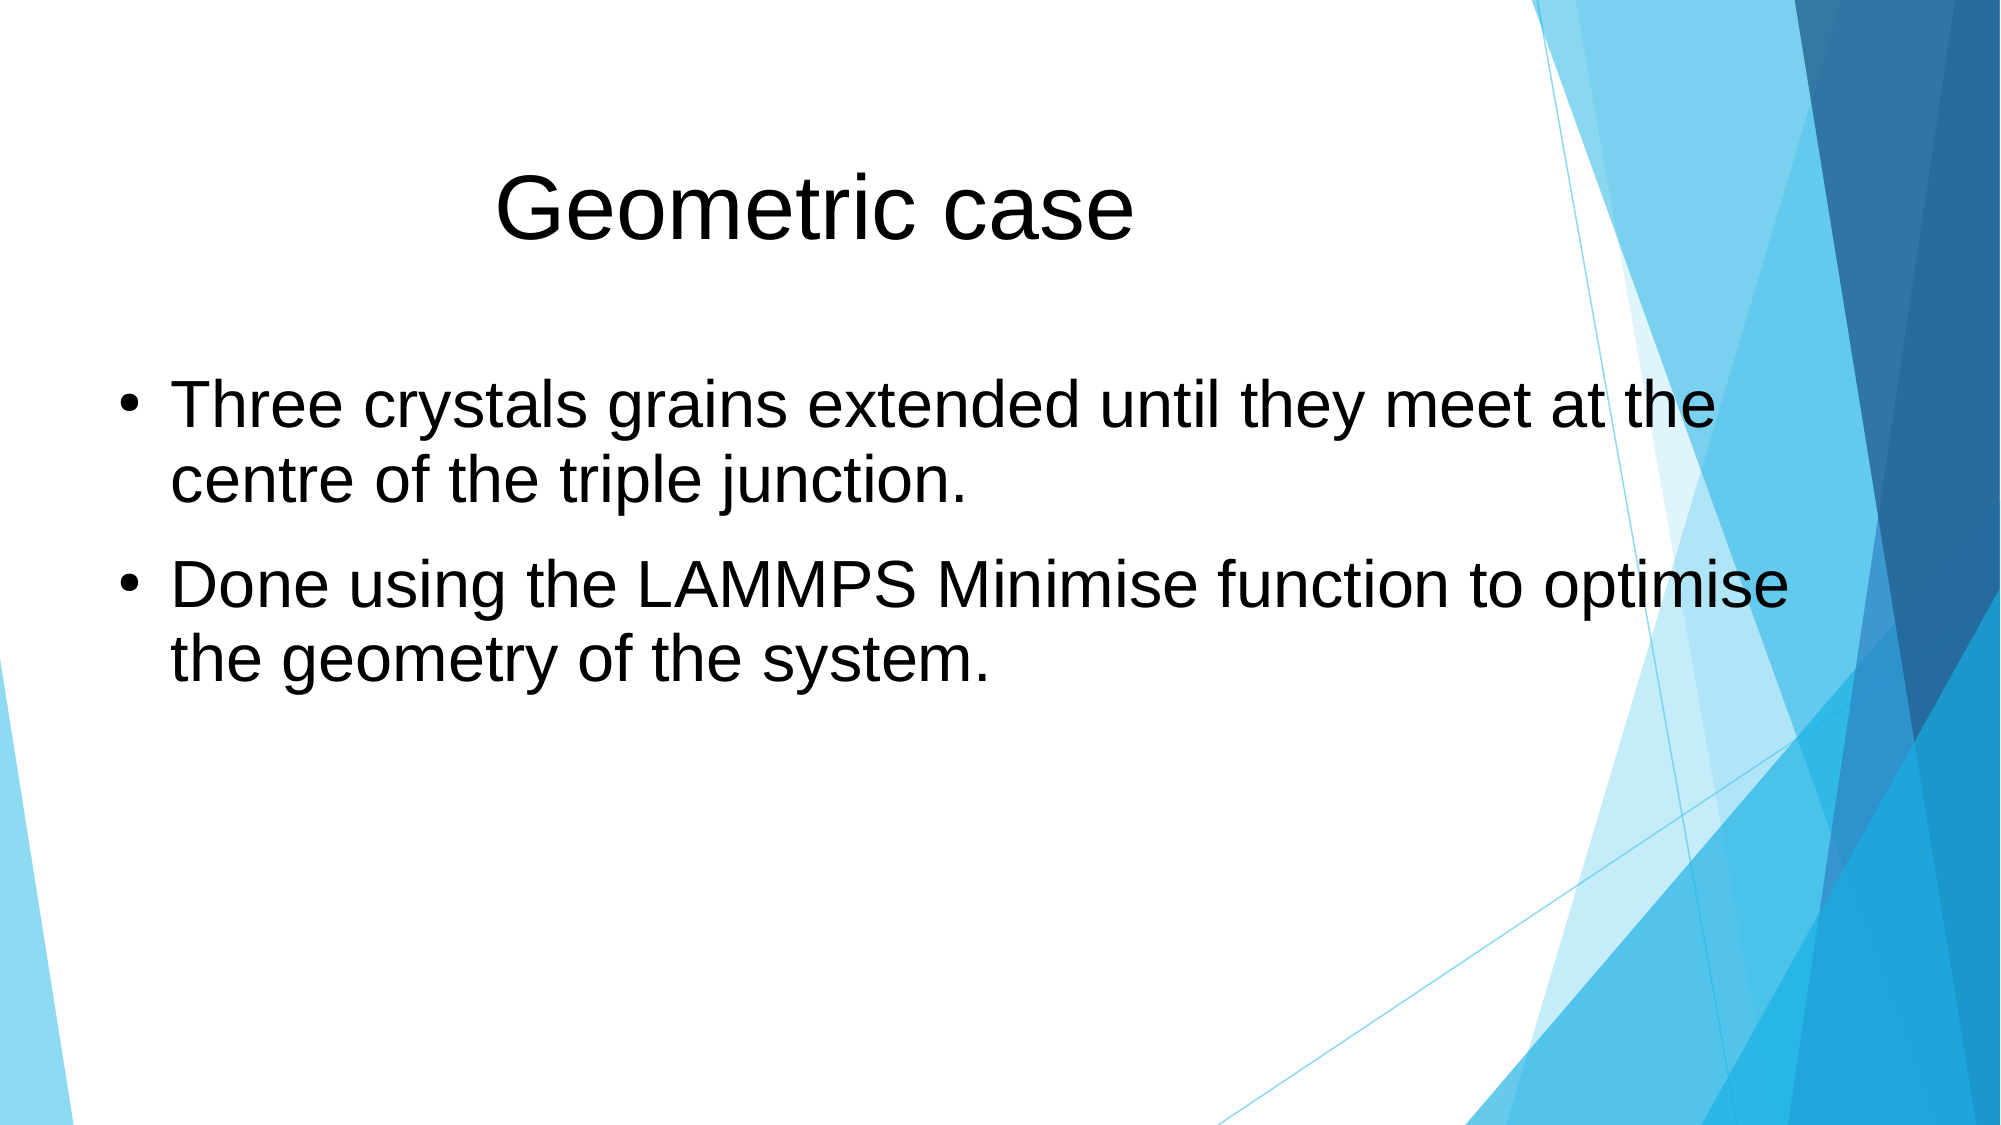

# Geometric case
Three crystals grains extended until they meet at the centre of the triple junction.
Done using the LAMMPS Minimise function to optimise the geometry of the system.